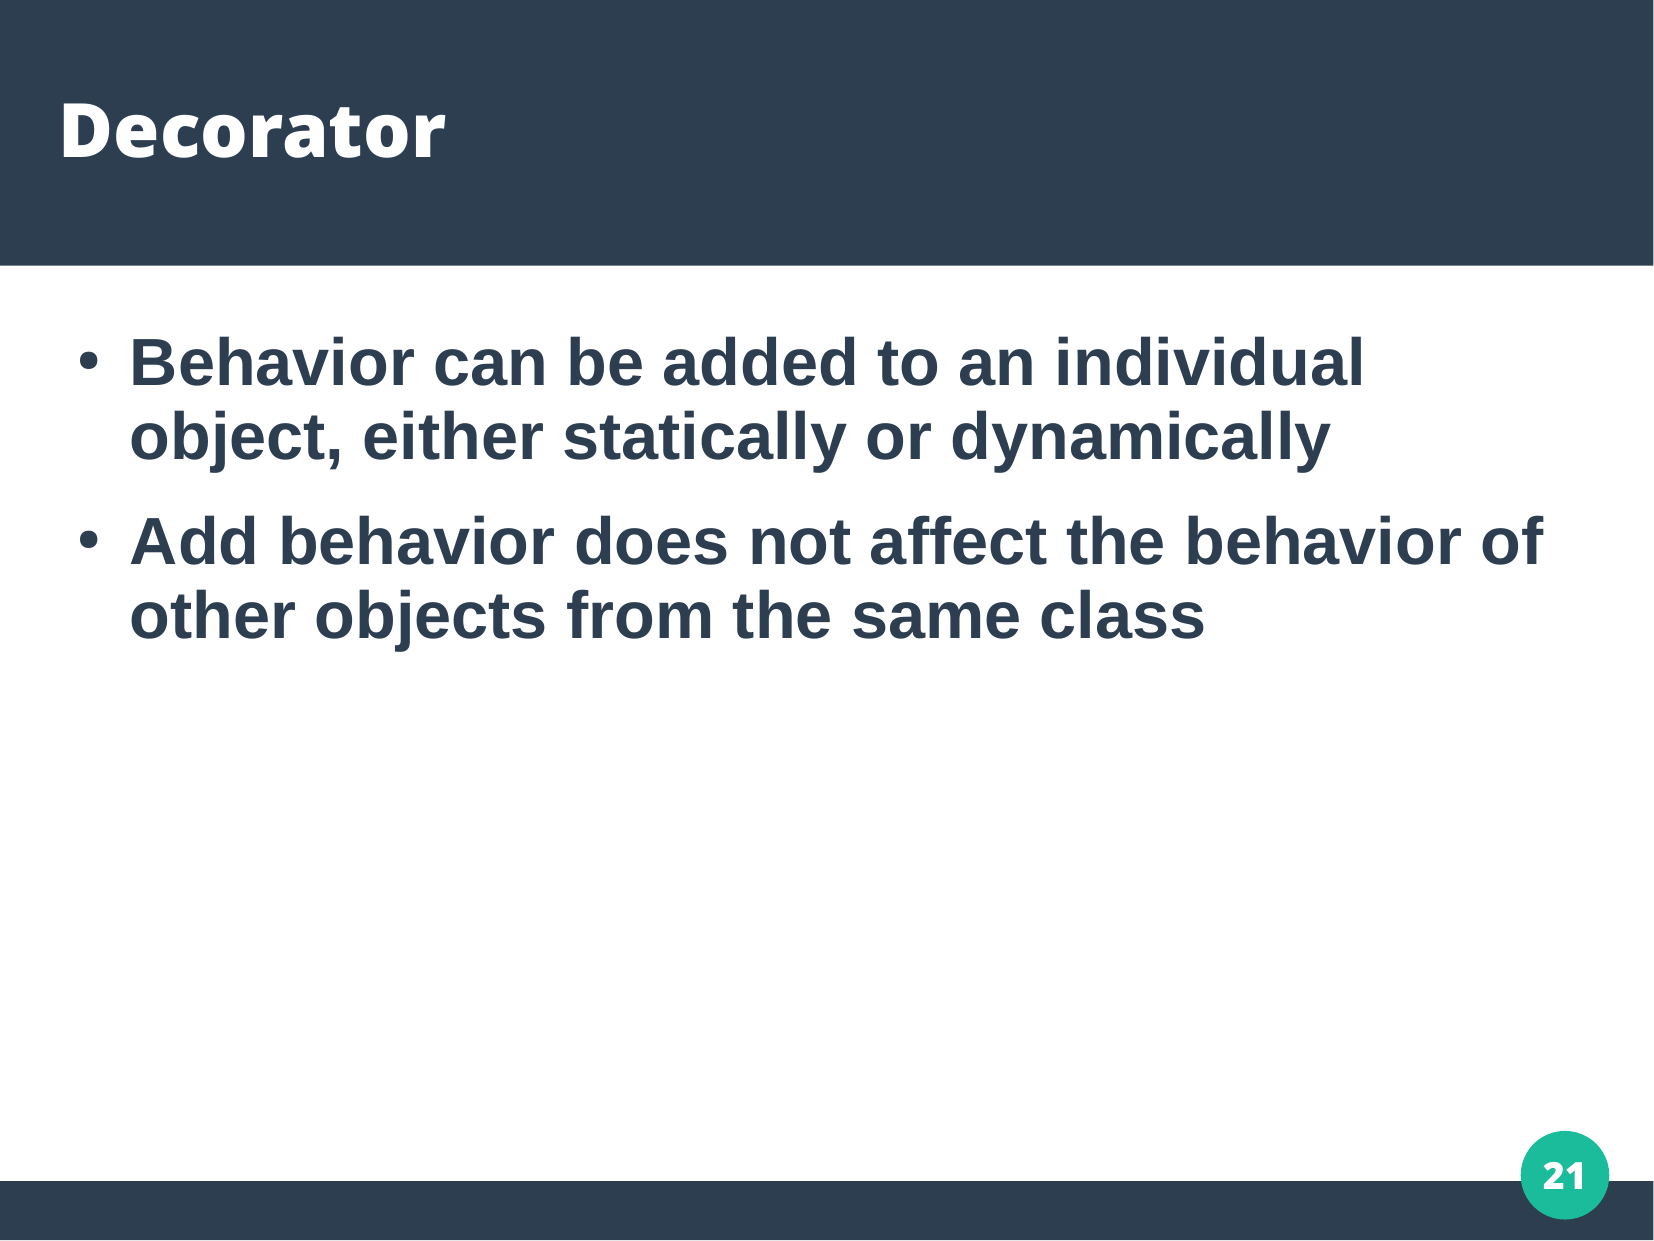

# Decorator
Behavior can be added to an individual object, either statically or dynamically
Add behavior does not affect the behavior of other objects from the same class
21